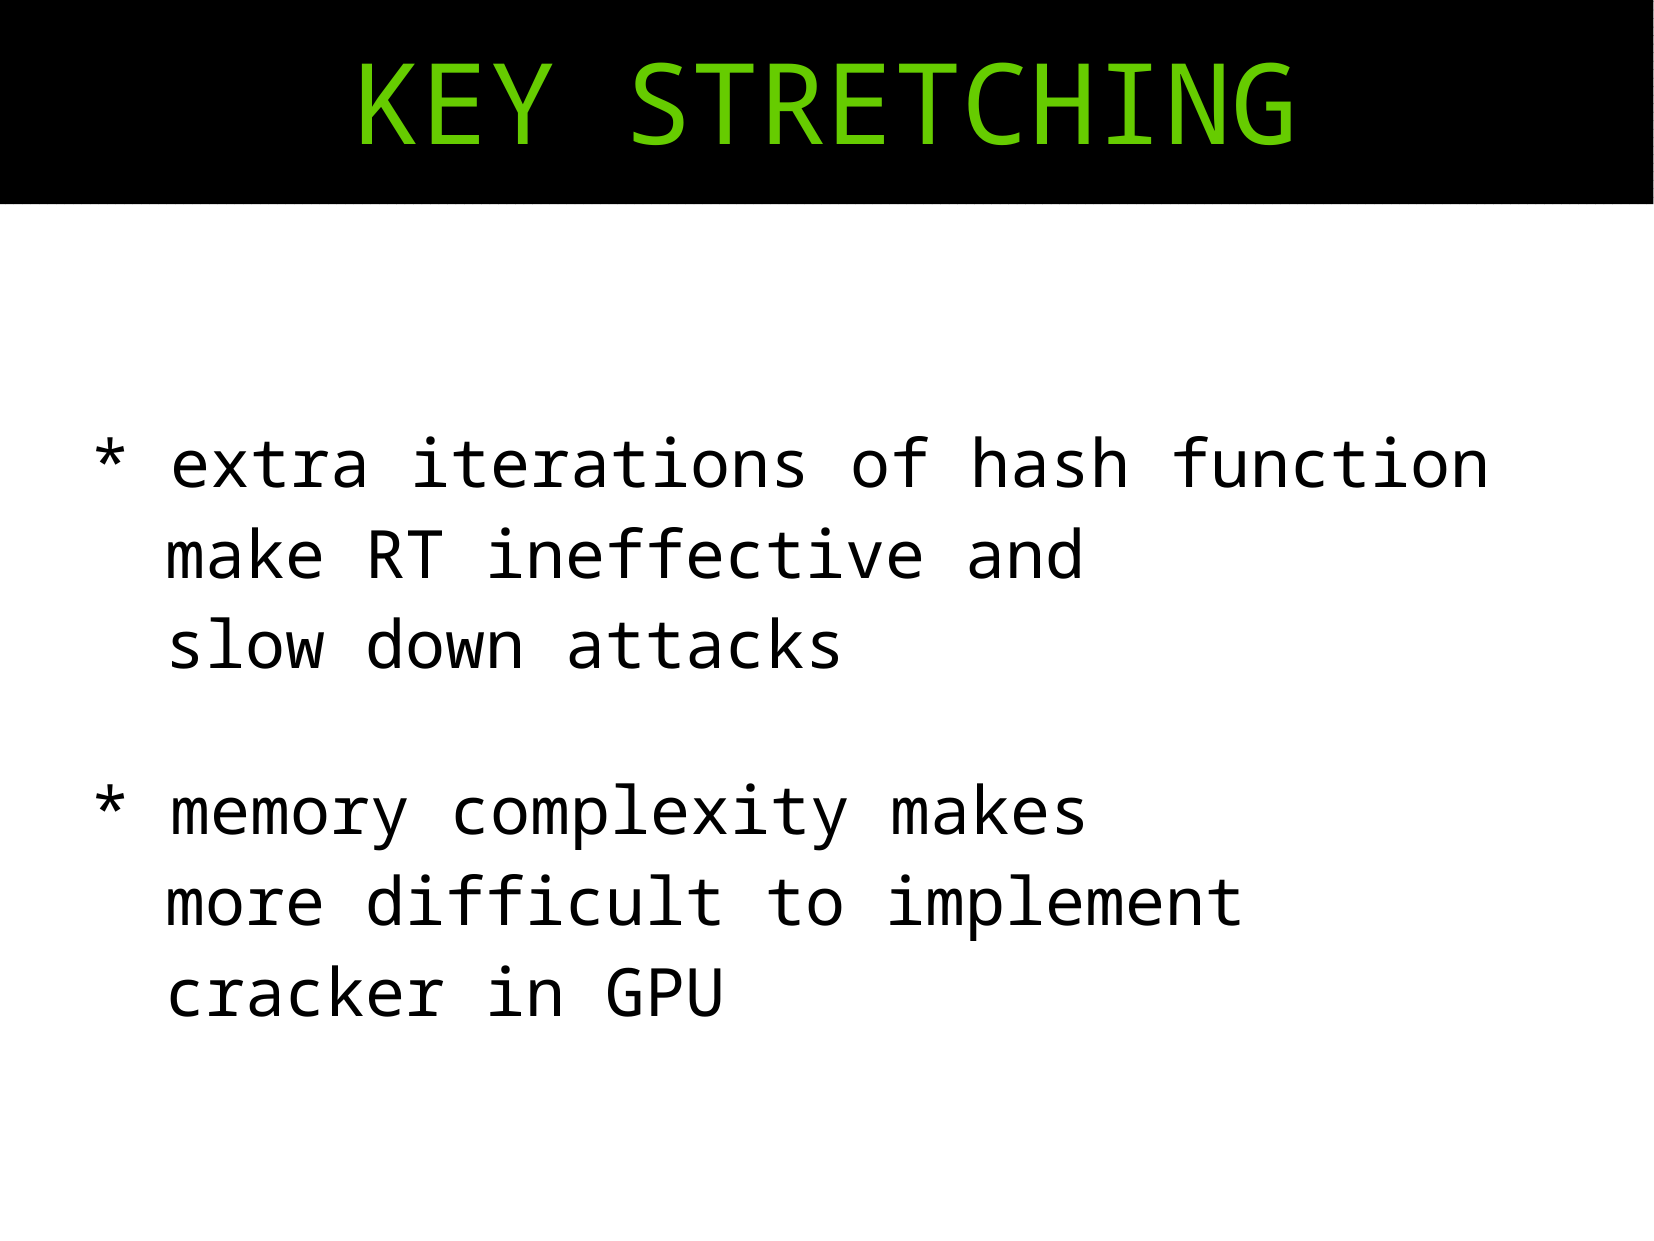

# KEY STRETCHING
* extra iterations of hash function
	make RT ineffective and
	slow down attacks
* memory complexity makes
	more difficult to implement
	cracker in GPU